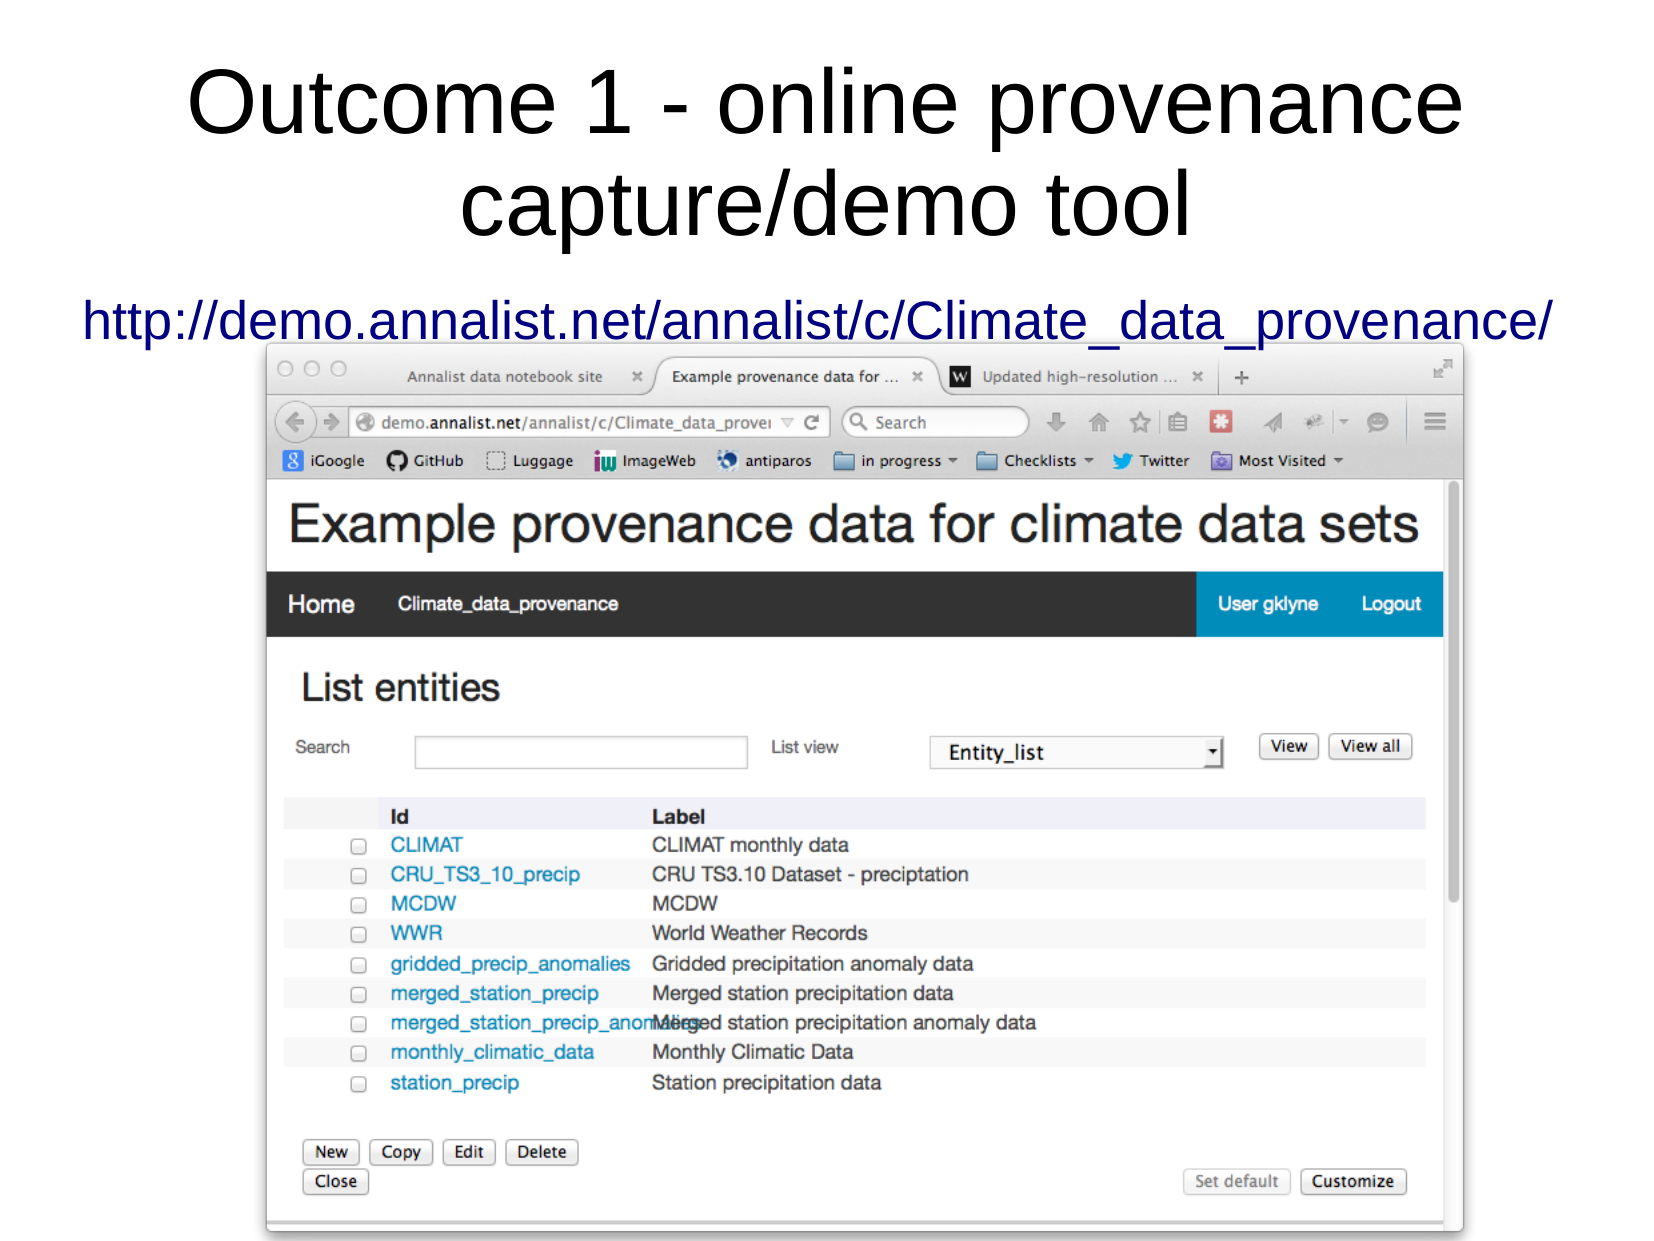

# Outcome 1 - online provenance capture/demo tool
http://demo.annalist.net/annalist/c/Climate_data_provenance/